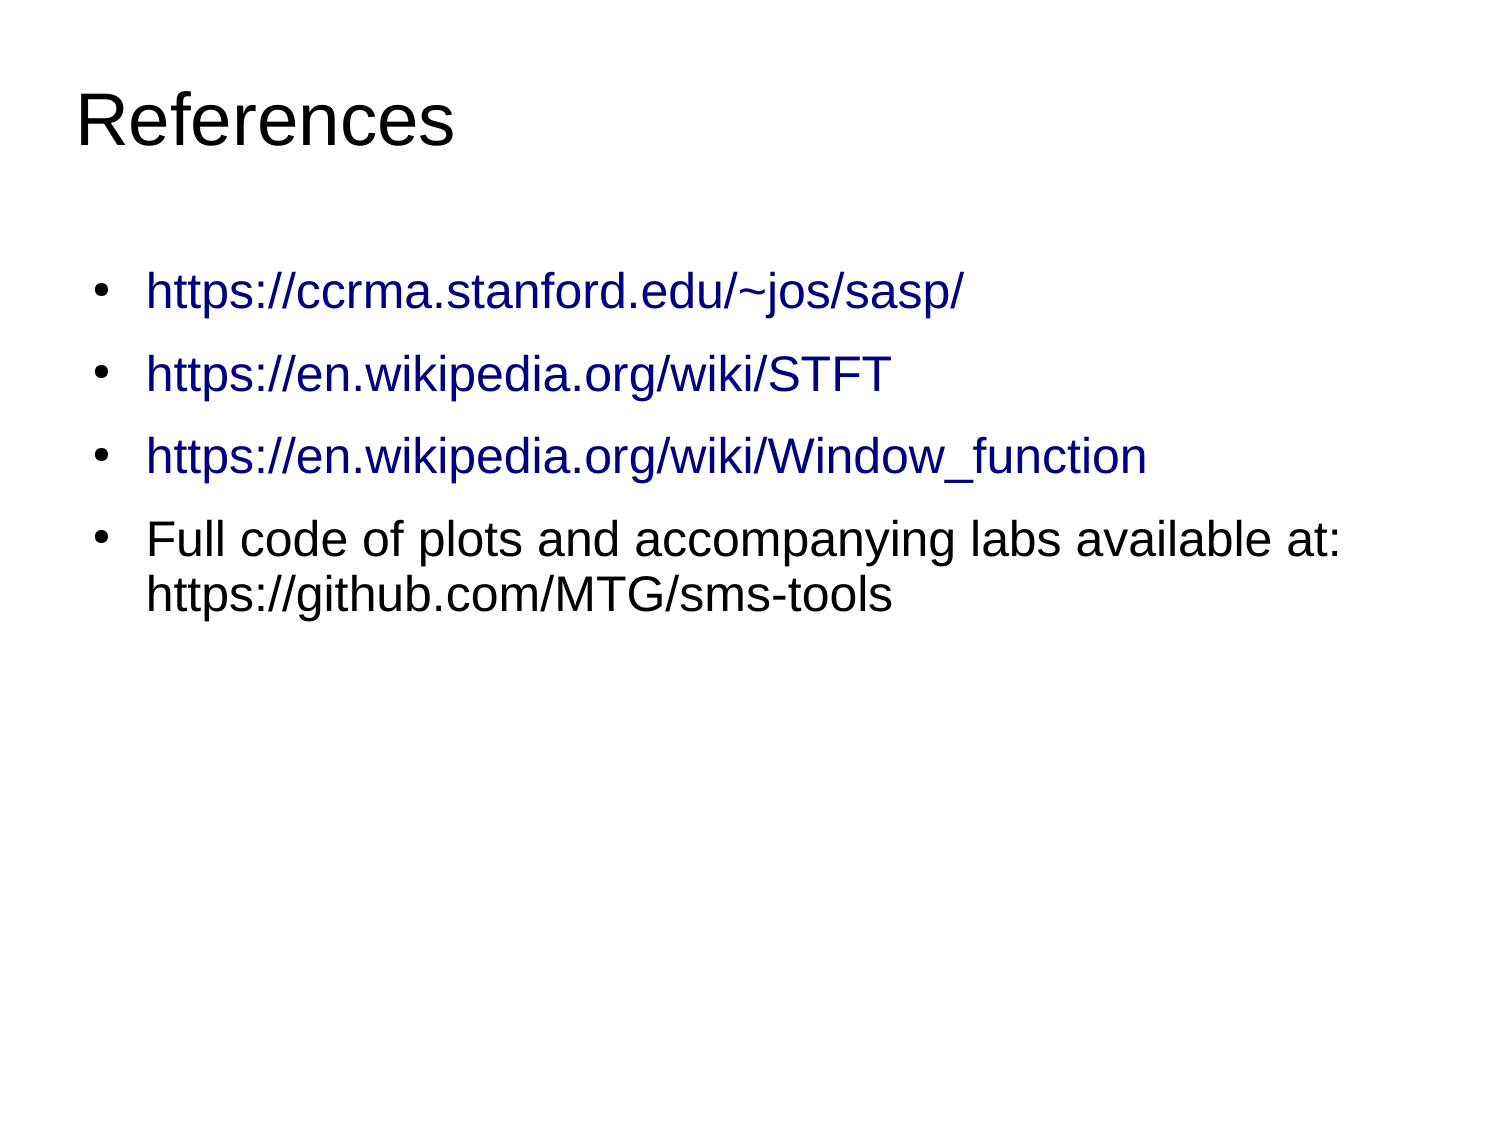

# References
https://ccrma.stanford.edu/~jos/sasp/
https://en.wikipedia.org/wiki/STFT
https://en.wikipedia.org/wiki/Window_function
Full code of plots and accompanying labs available at: https://github.com/MTG/sms-tools